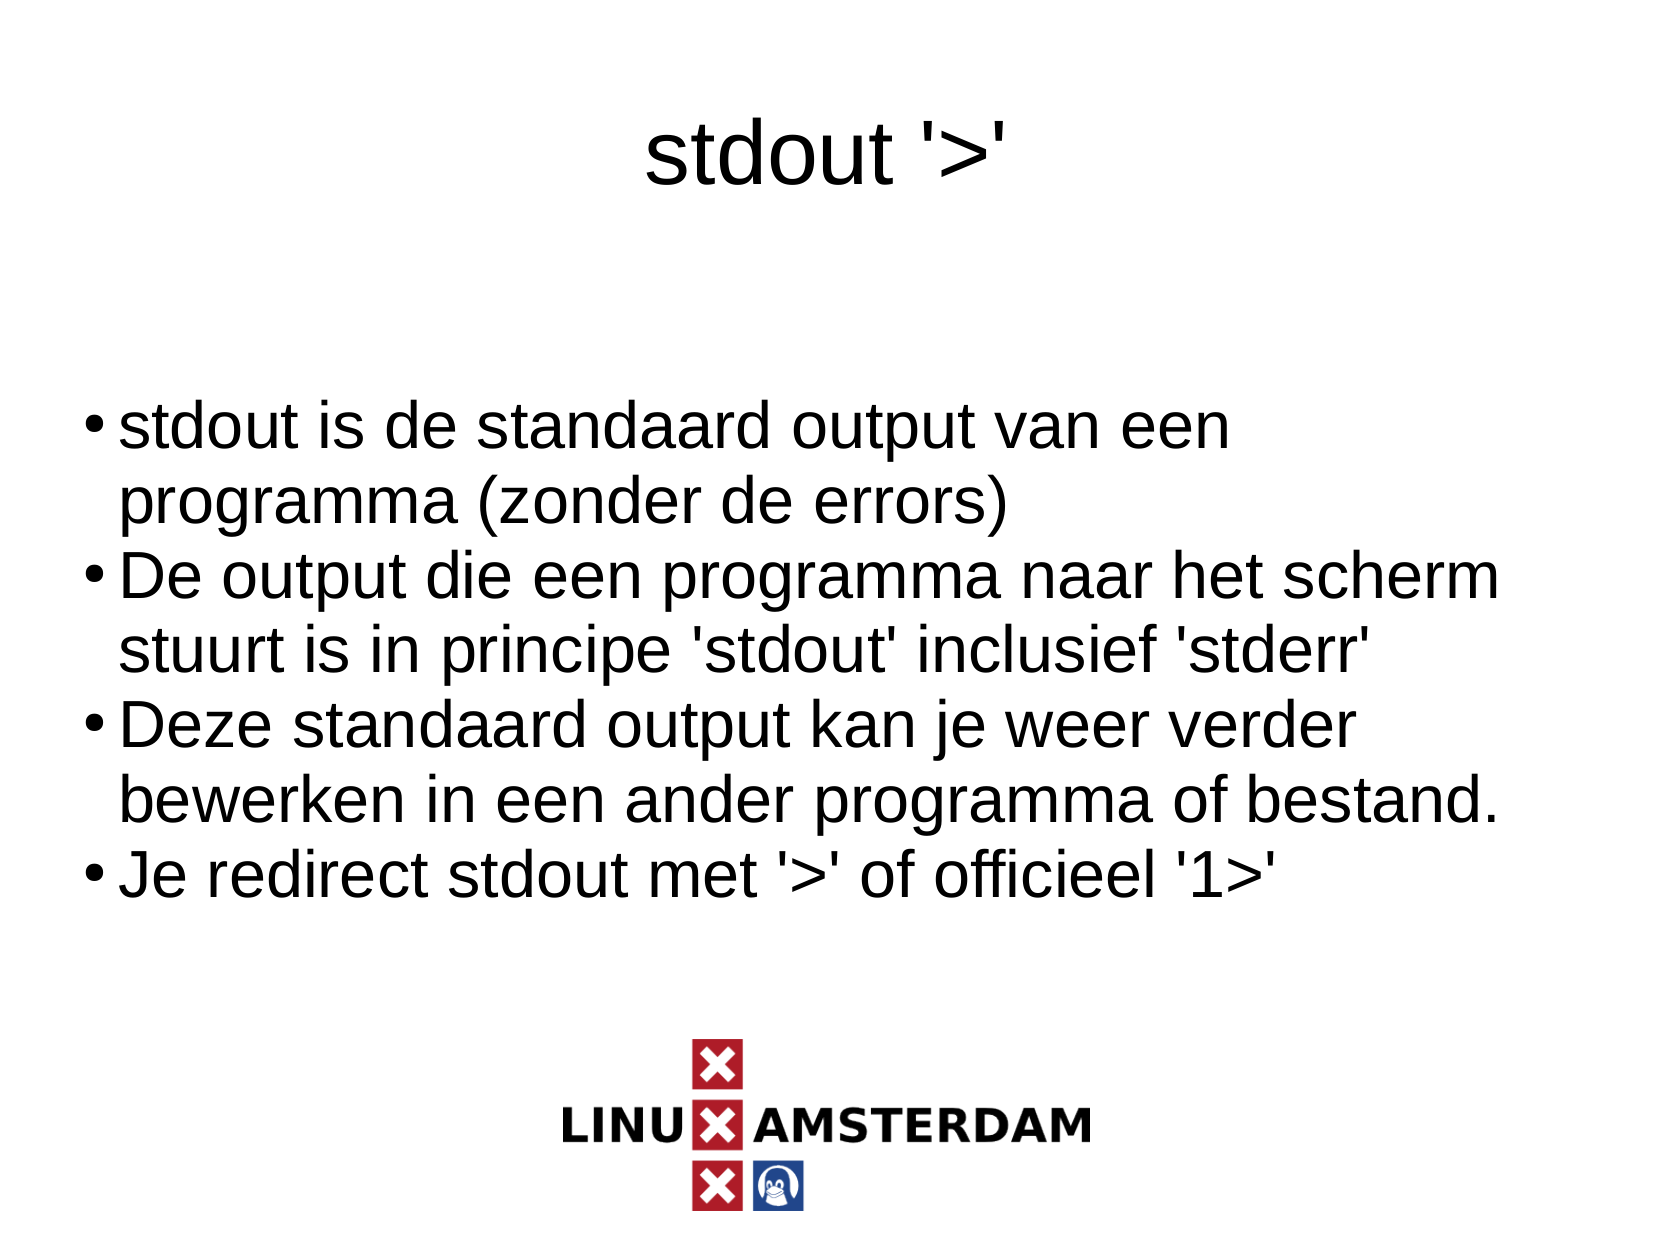

# stdout '>'
stdout is de standaard output van een programma (zonder de errors)
De output die een programma naar het scherm stuurt is in principe 'stdout' inclusief 'stderr'
Deze standaard output kan je weer verder bewerken in een ander programma of bestand.
Je redirect stdout met '>' of officieel '1>'